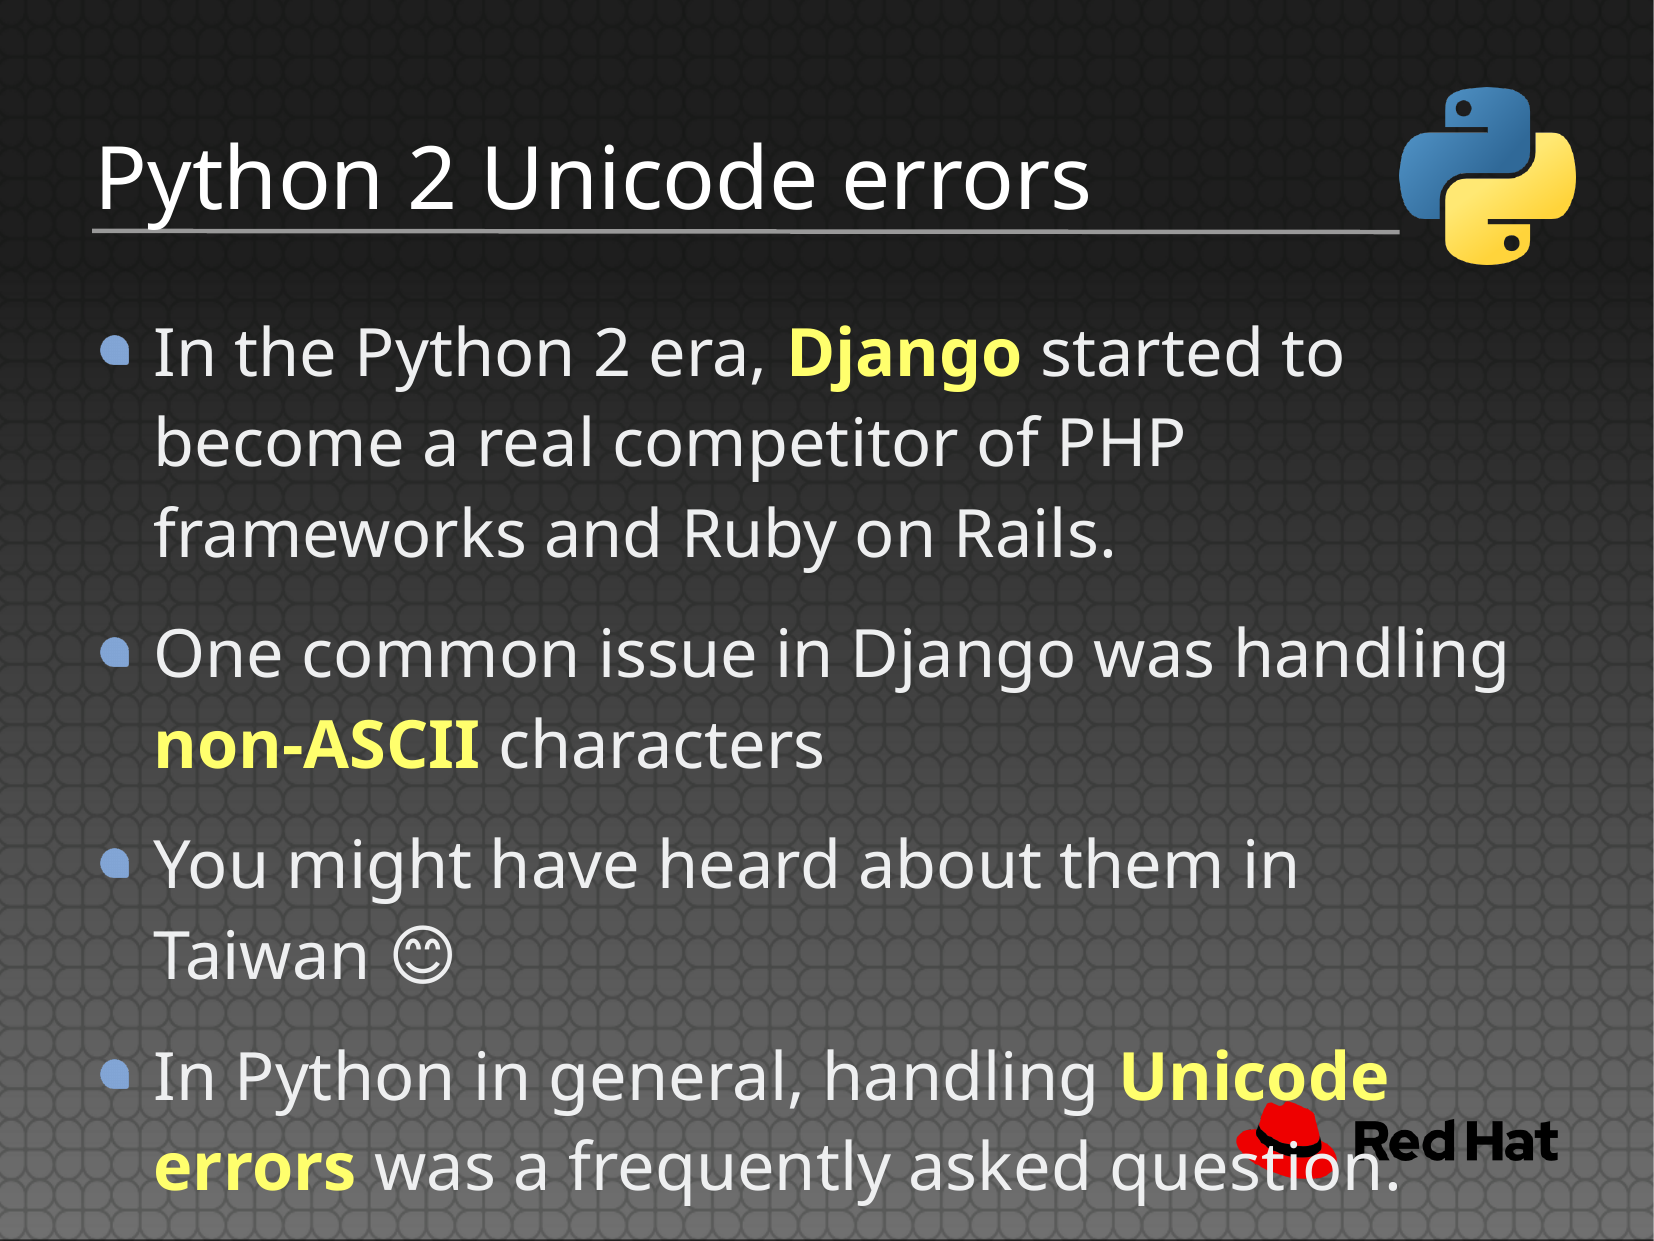

Python 2 Unicode errors
# In the Python 2 era, Django started to become a real competitor of PHP frameworks and Ruby on Rails.
One common issue in Django was handling non-ASCII characters
You might have heard about them in Taiwan 😊
In Python in general, handling Unicode errors was a frequently asked question.